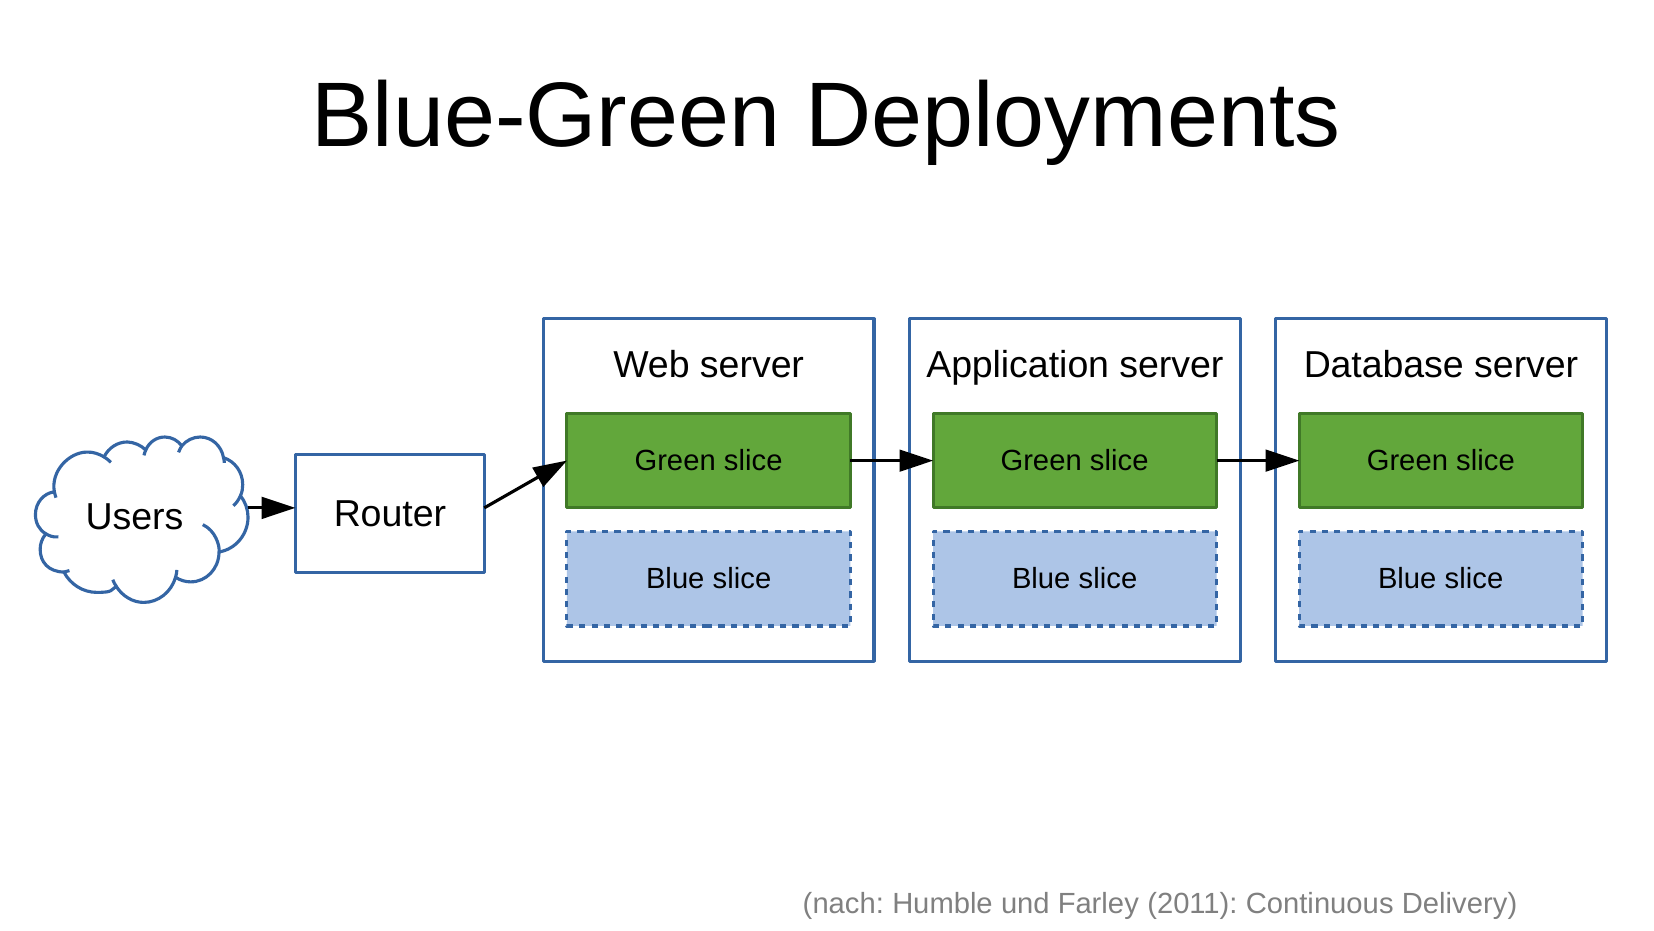

# Blue-Green Deployments
Web server
Application server
Database server
Green slice
Green slice
Green slice
Users
Router
Blue slice
Blue slice
Blue slice
(nach: Humble und Farley (2011): Continuous Delivery)